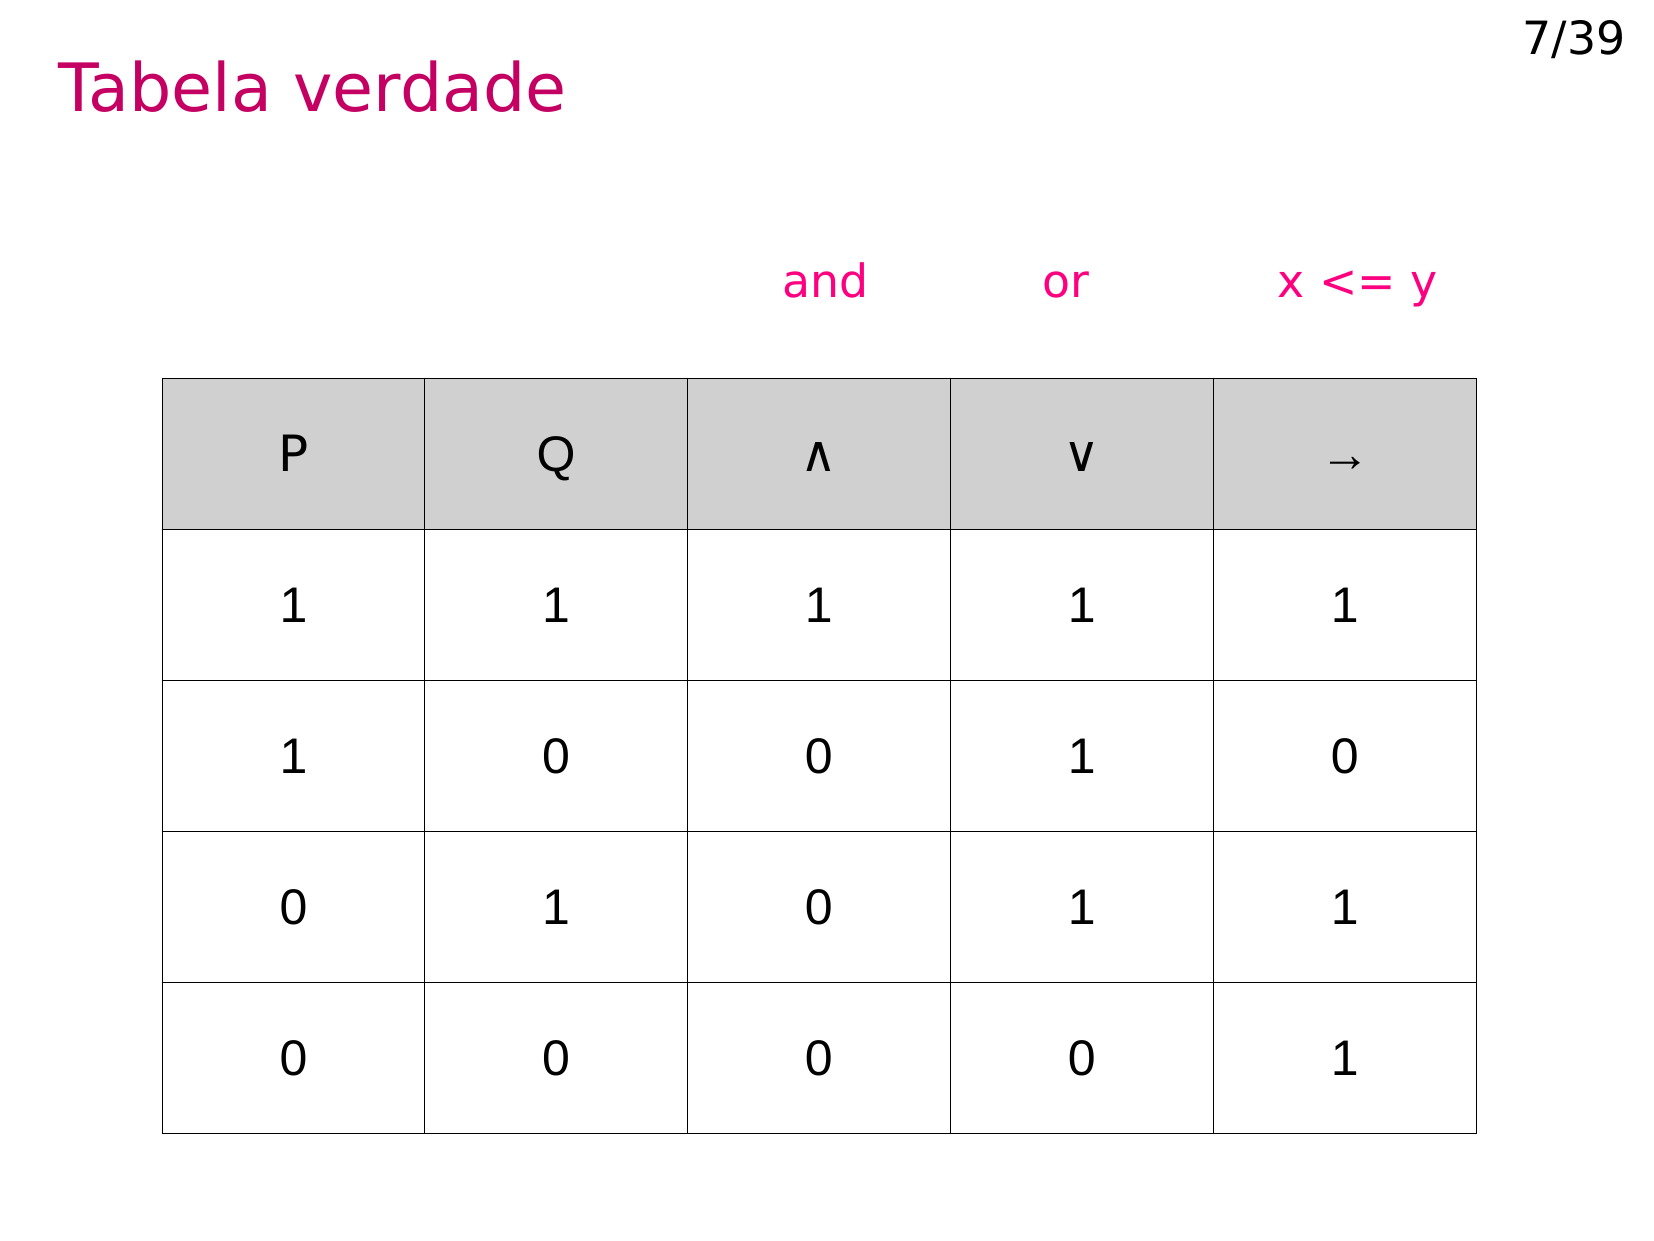

7
# Tabela verdade
and
or
x <= y
| P | Q | ∧ | ∨ | → |
| --- | --- | --- | --- | --- |
| 1 | 1 | 1 | 1 | 1 |
| 1 | 0 | 0 | 1 | 0 |
| 0 | 1 | 0 | 1 | 1 |
| 0 | 0 | 0 | 0 | 1 |